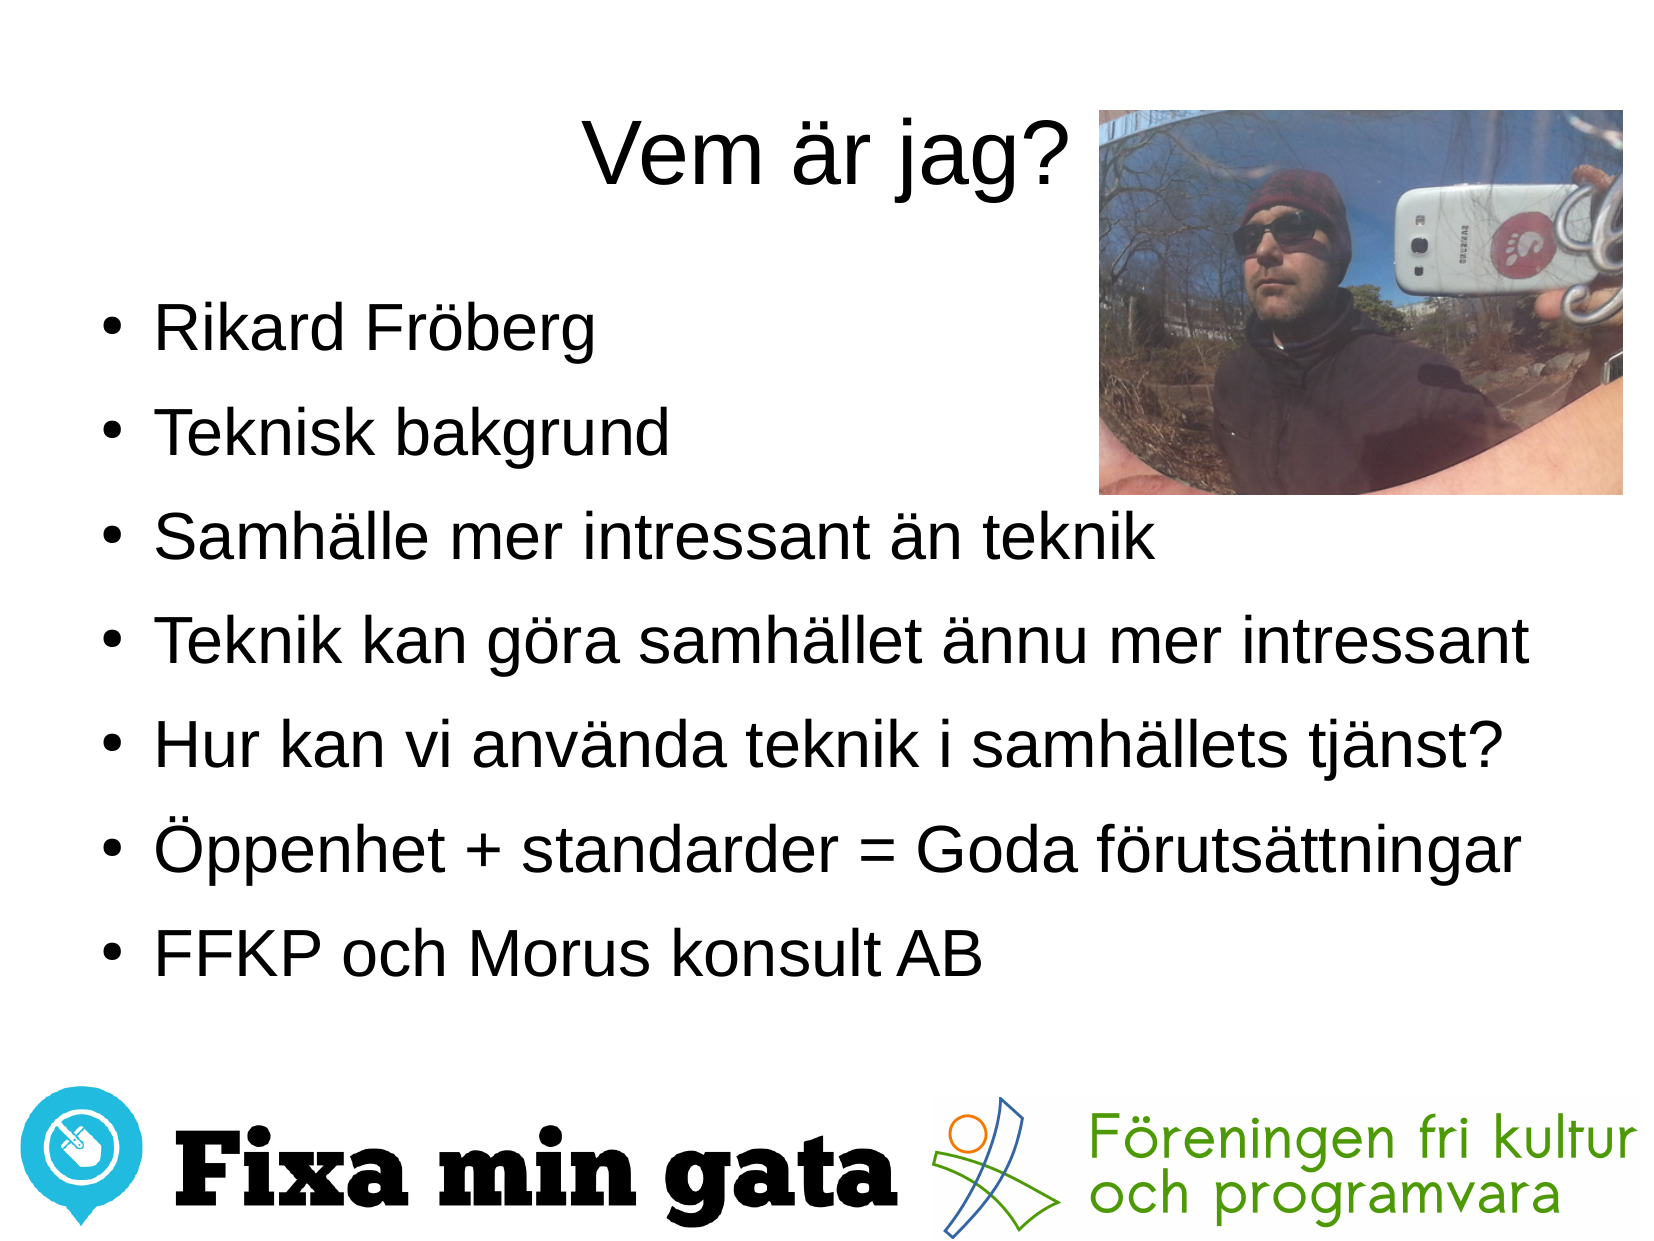

# Vem är jag?
Rikard Fröberg
Teknisk bakgrund
Samhälle mer intressant än teknik
Teknik kan göra samhället ännu mer intressant
Hur kan vi använda teknik i samhällets tjänst?
Öppenhet + standarder = Goda förutsättningar
FFKP och Morus konsult AB